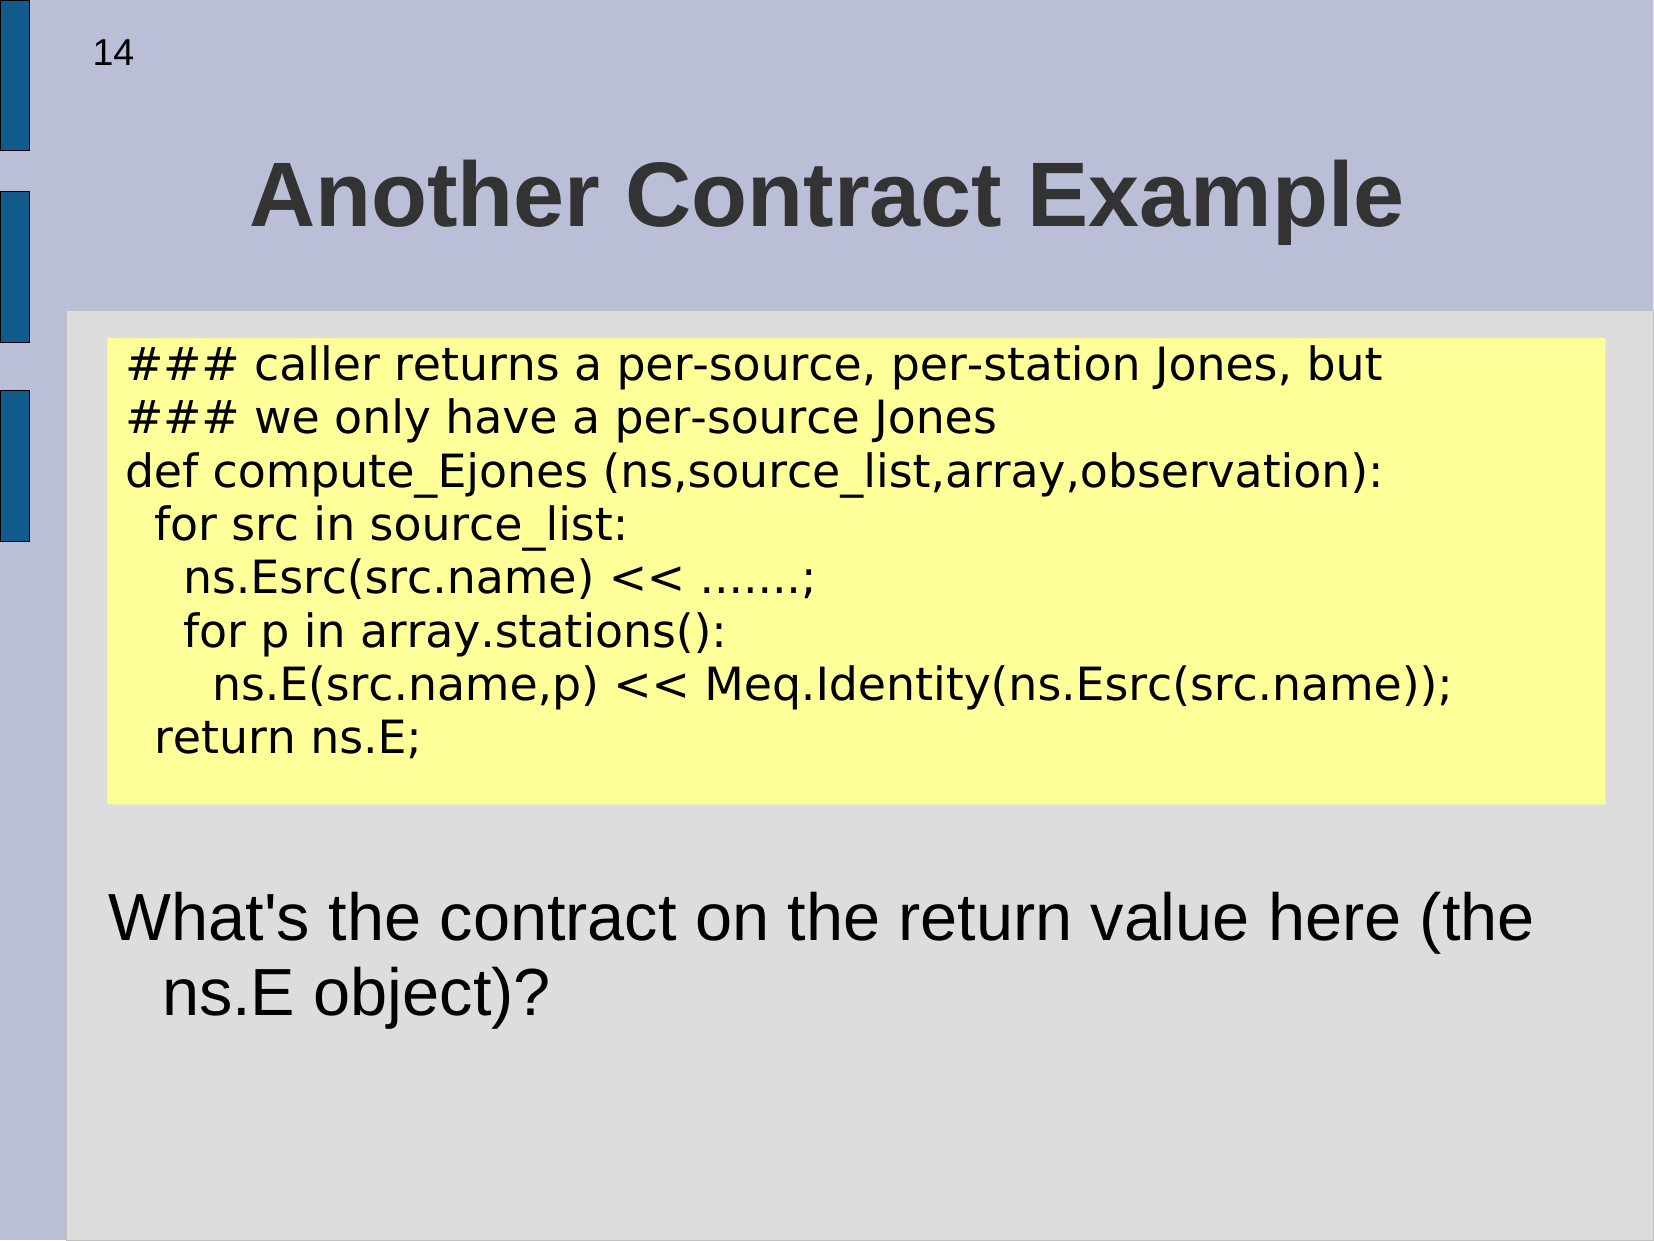

# Another Contract Example
### caller returns a per-source, per-station Jones, but
### we only have a per-source Jones
def compute_Ejones (ns,source_list,array,observation):
 for src in source_list:
 ns.Esrc(src.name) << .......;
 for p in array.stations():
 ns.E(src.name,p) << Meq.Identity(ns.Esrc(src.name));
 return ns.E;
What's the contract on the return value here (the ns.E object)?